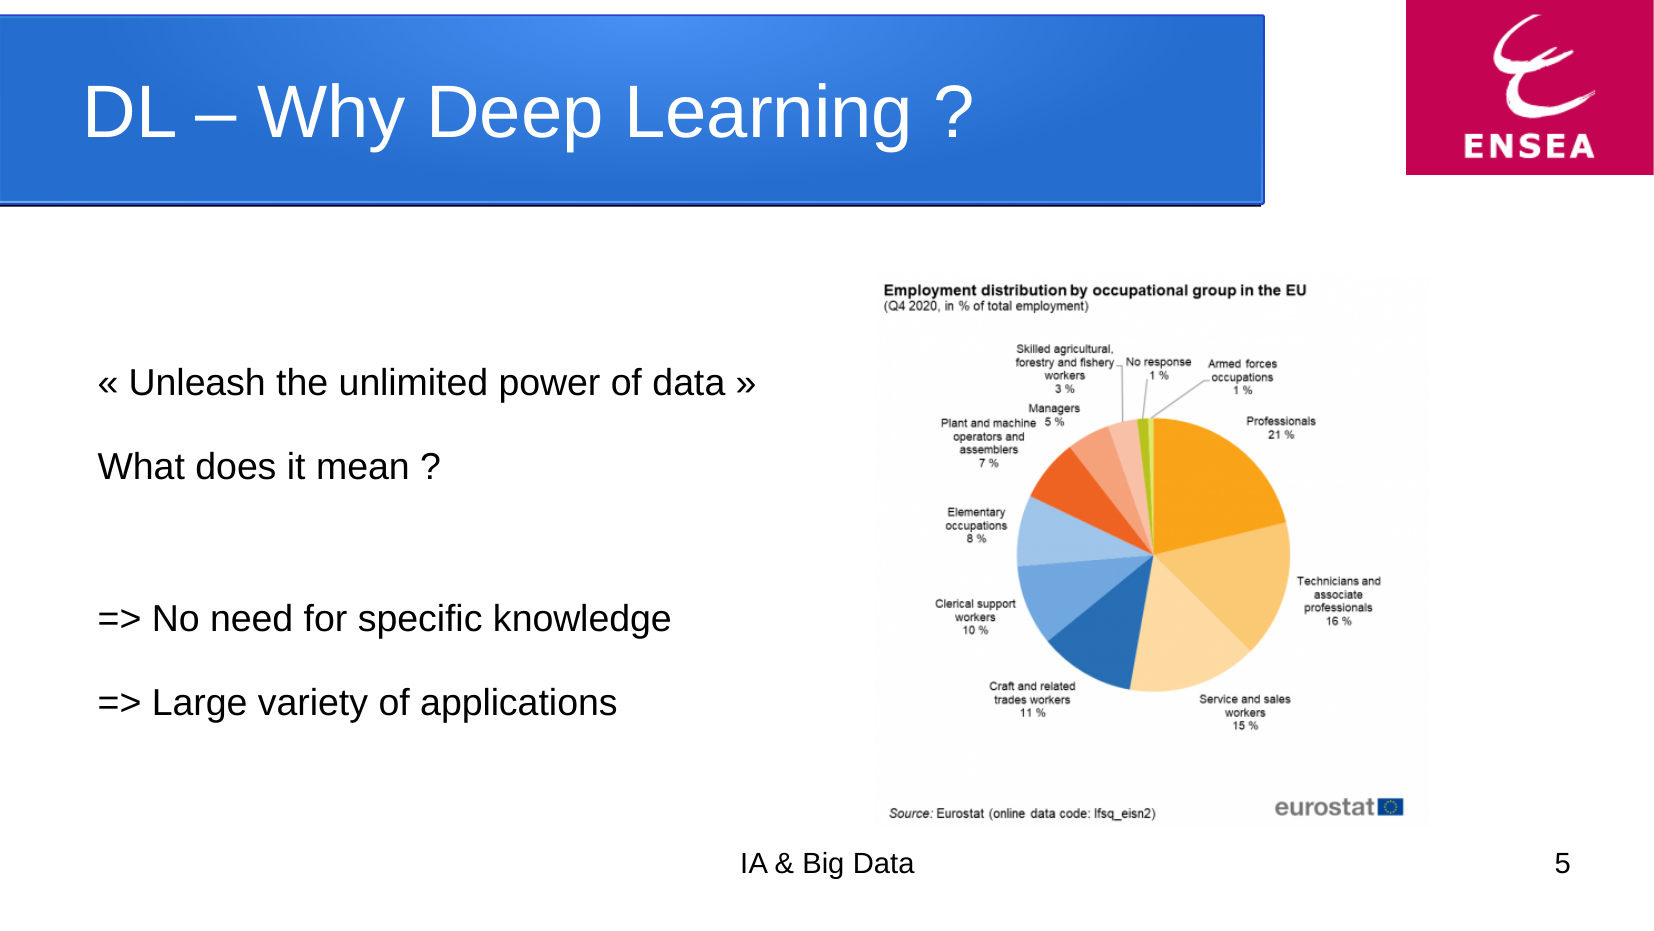

# DL – Why Deep Learning ?
« Unleash the unlimited power of data »
What does it mean ?
=> No need for specific knowledge
=> Large variety of applications
IA & Big Data
5